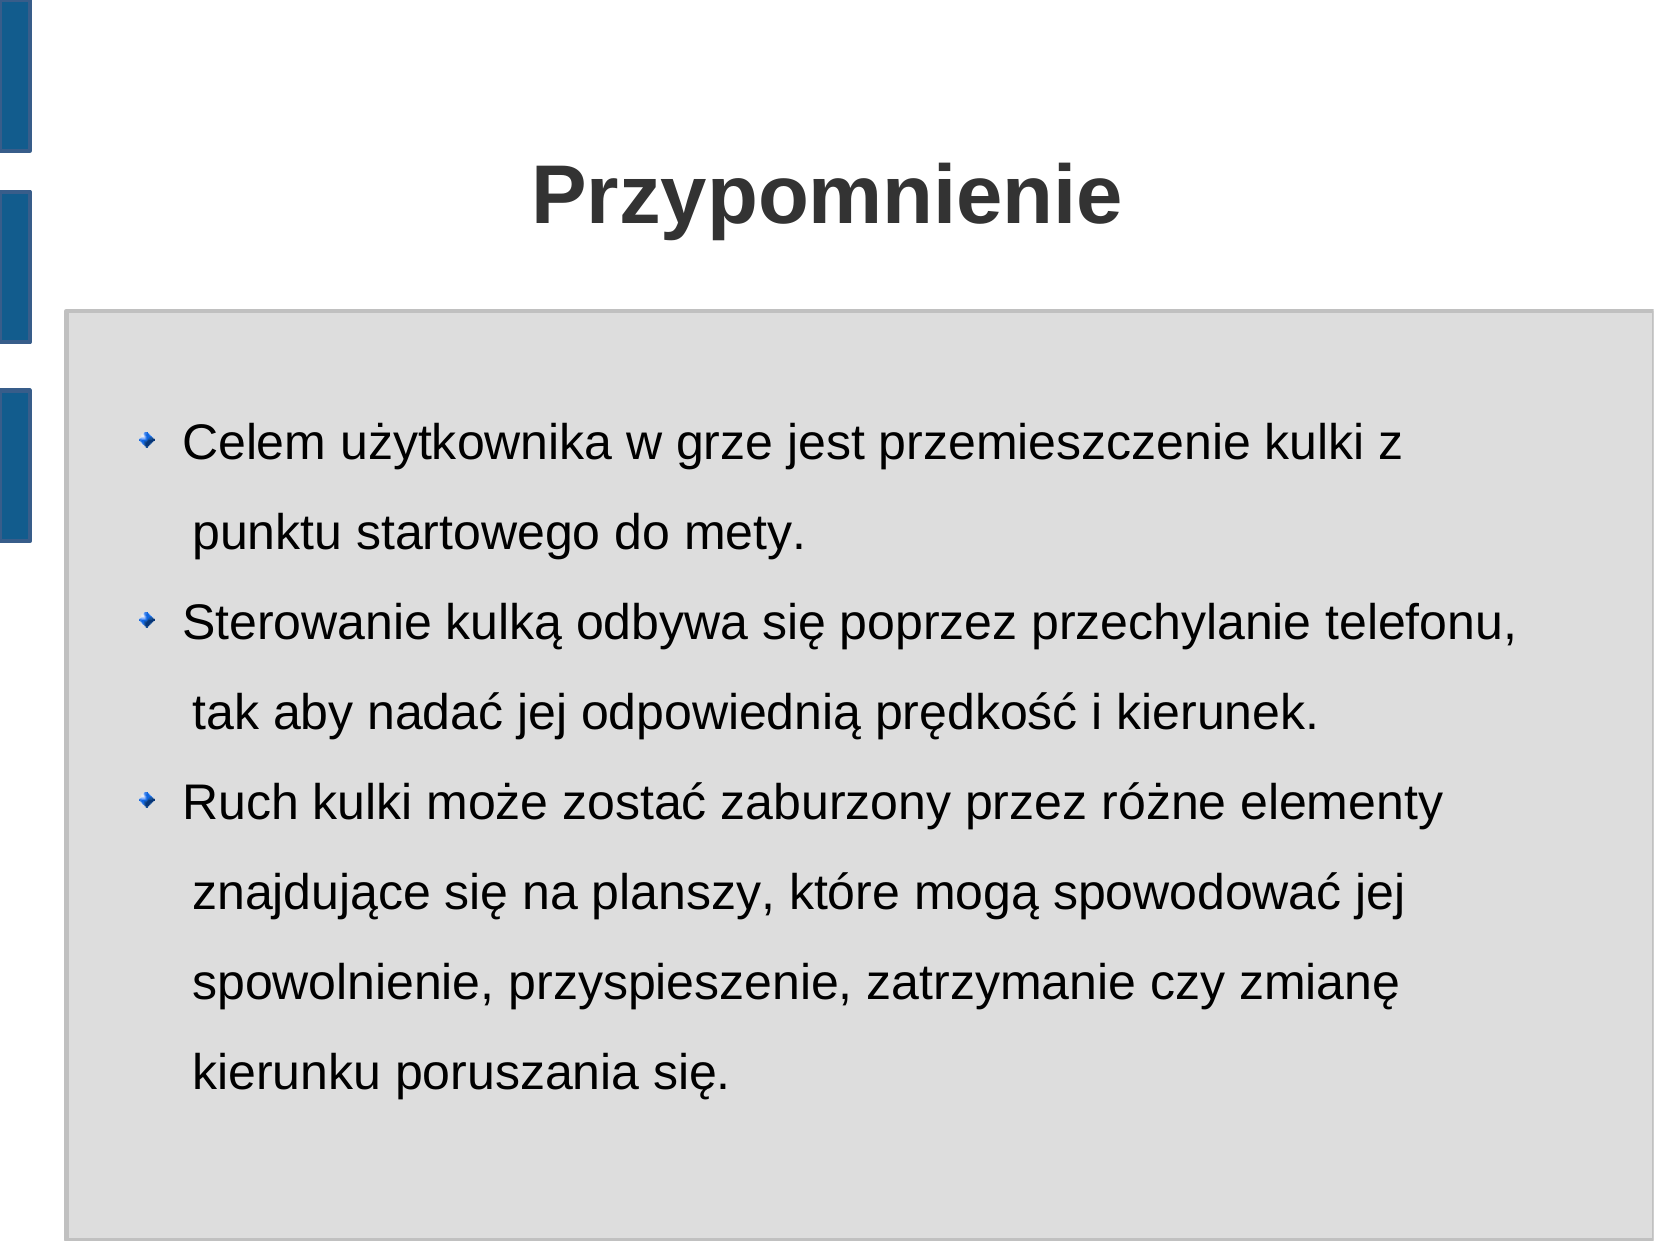

# Przypomnienie
 Celem użytkownika w grze jest przemieszczenie kulki z punktu startowego do mety.
 Sterowanie kulką odbywa się poprzez przechylanie telefonu, tak aby nadać jej odpowiednią prędkość i kierunek.
 Ruch kulki może zostać zaburzony przez różne elementy znajdujące się na planszy, które mogą spowodować jej spowolnienie, przyspieszenie, zatrzymanie czy zmianę kierunku poruszania się.